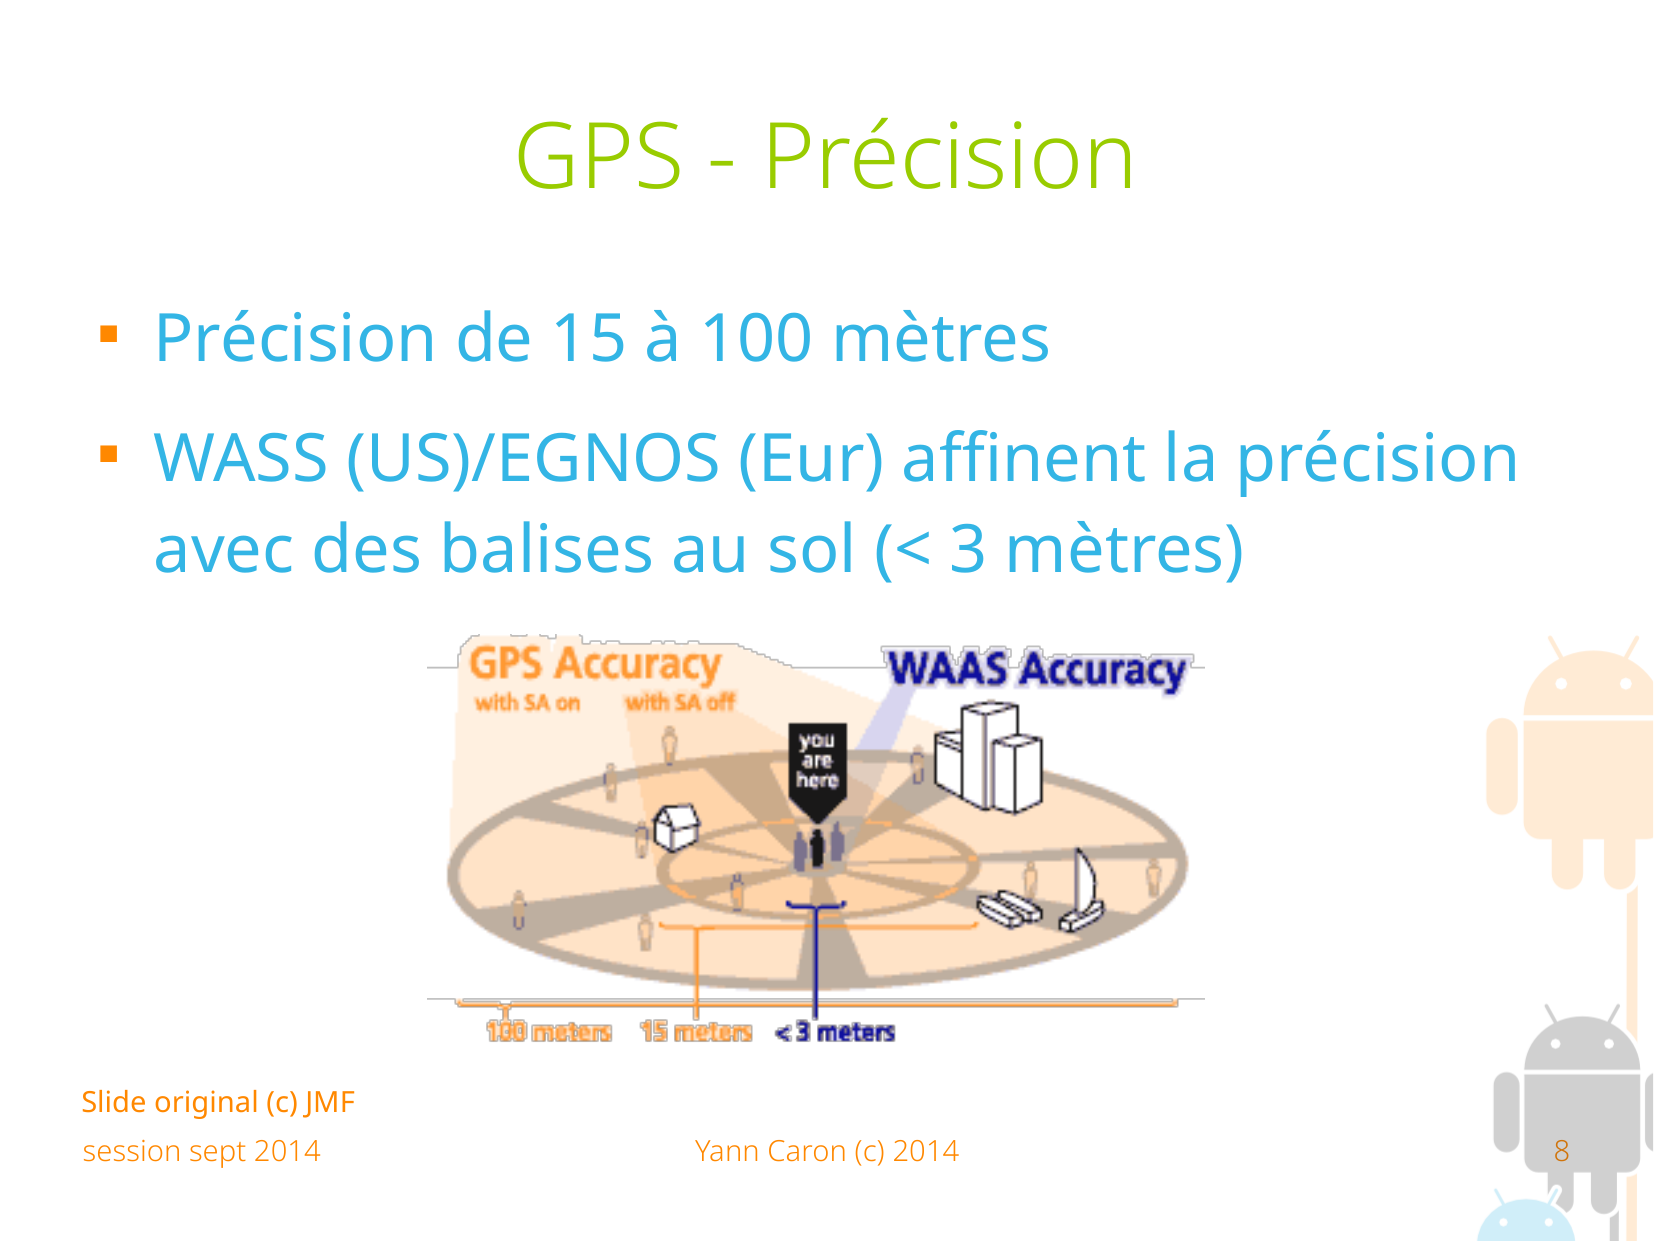

# GPS - Précision
Précision de 15 à 100 mètres
WASS (US)/EGNOS (Eur) affinent la précision avec des balises au sol (< 3 mètres)
Slide original (c) JMF
session sept 2014
Yann Caron (c) 2014
8